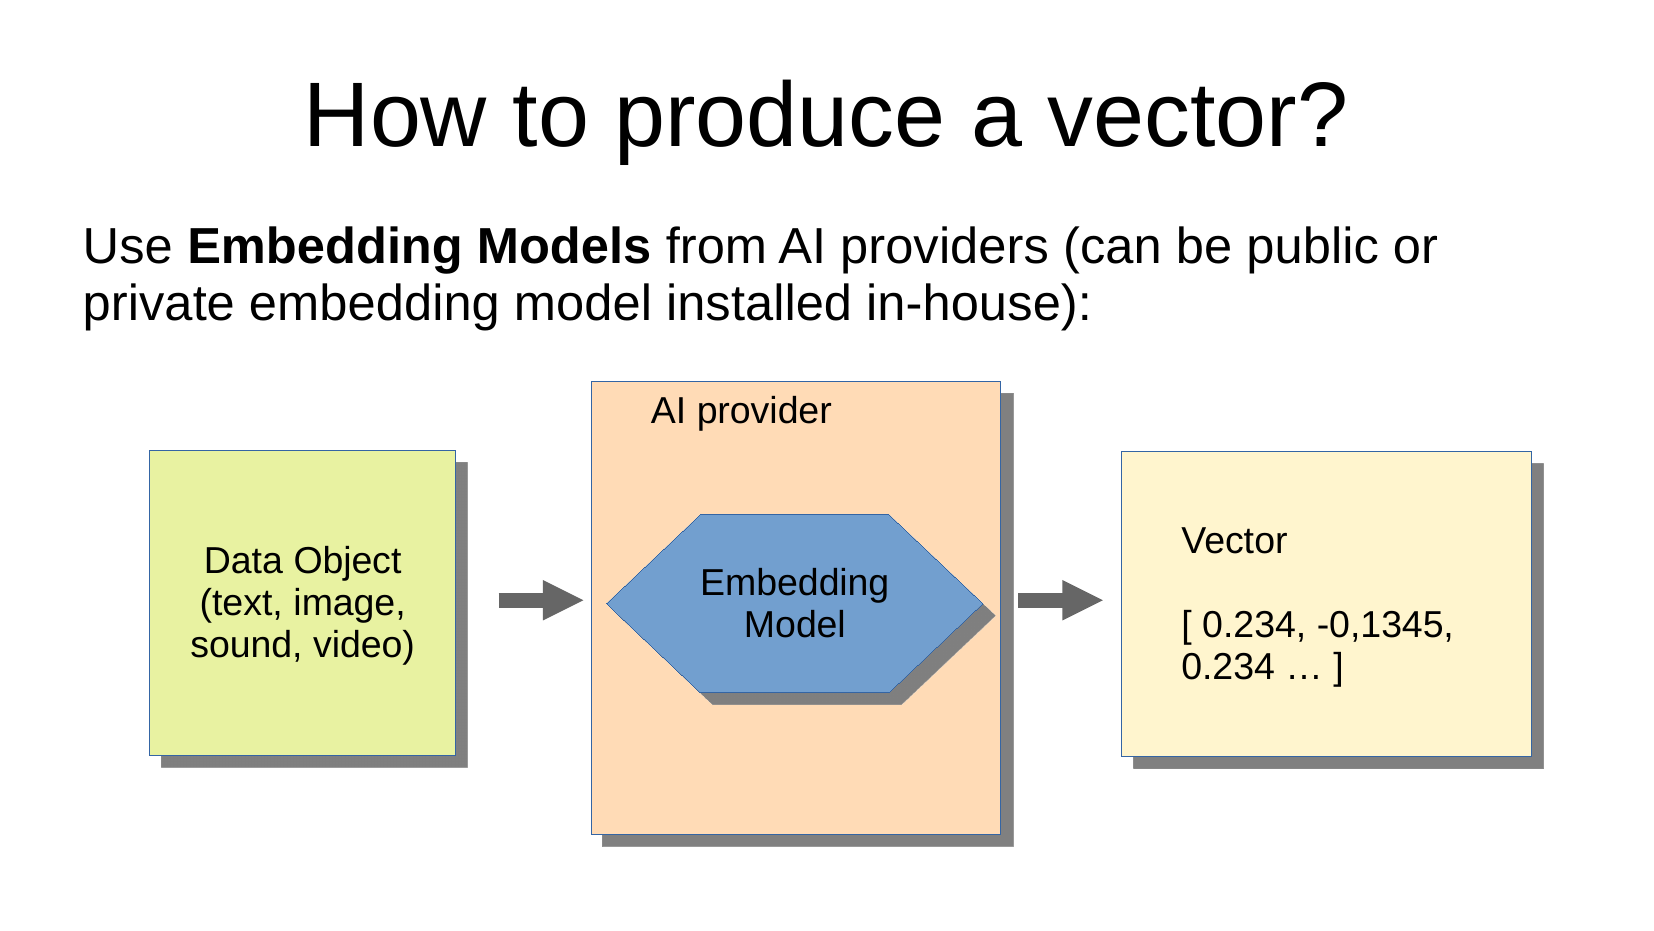

# How to produce a vector?
Use Embedding Models from AI providers (can be public or private embedding model installed in-house):
AI provider
Data Object
(text, image, sound, video)
Vector
[ 0.234, -0,1345, 0.234 … ]
Embedding Model